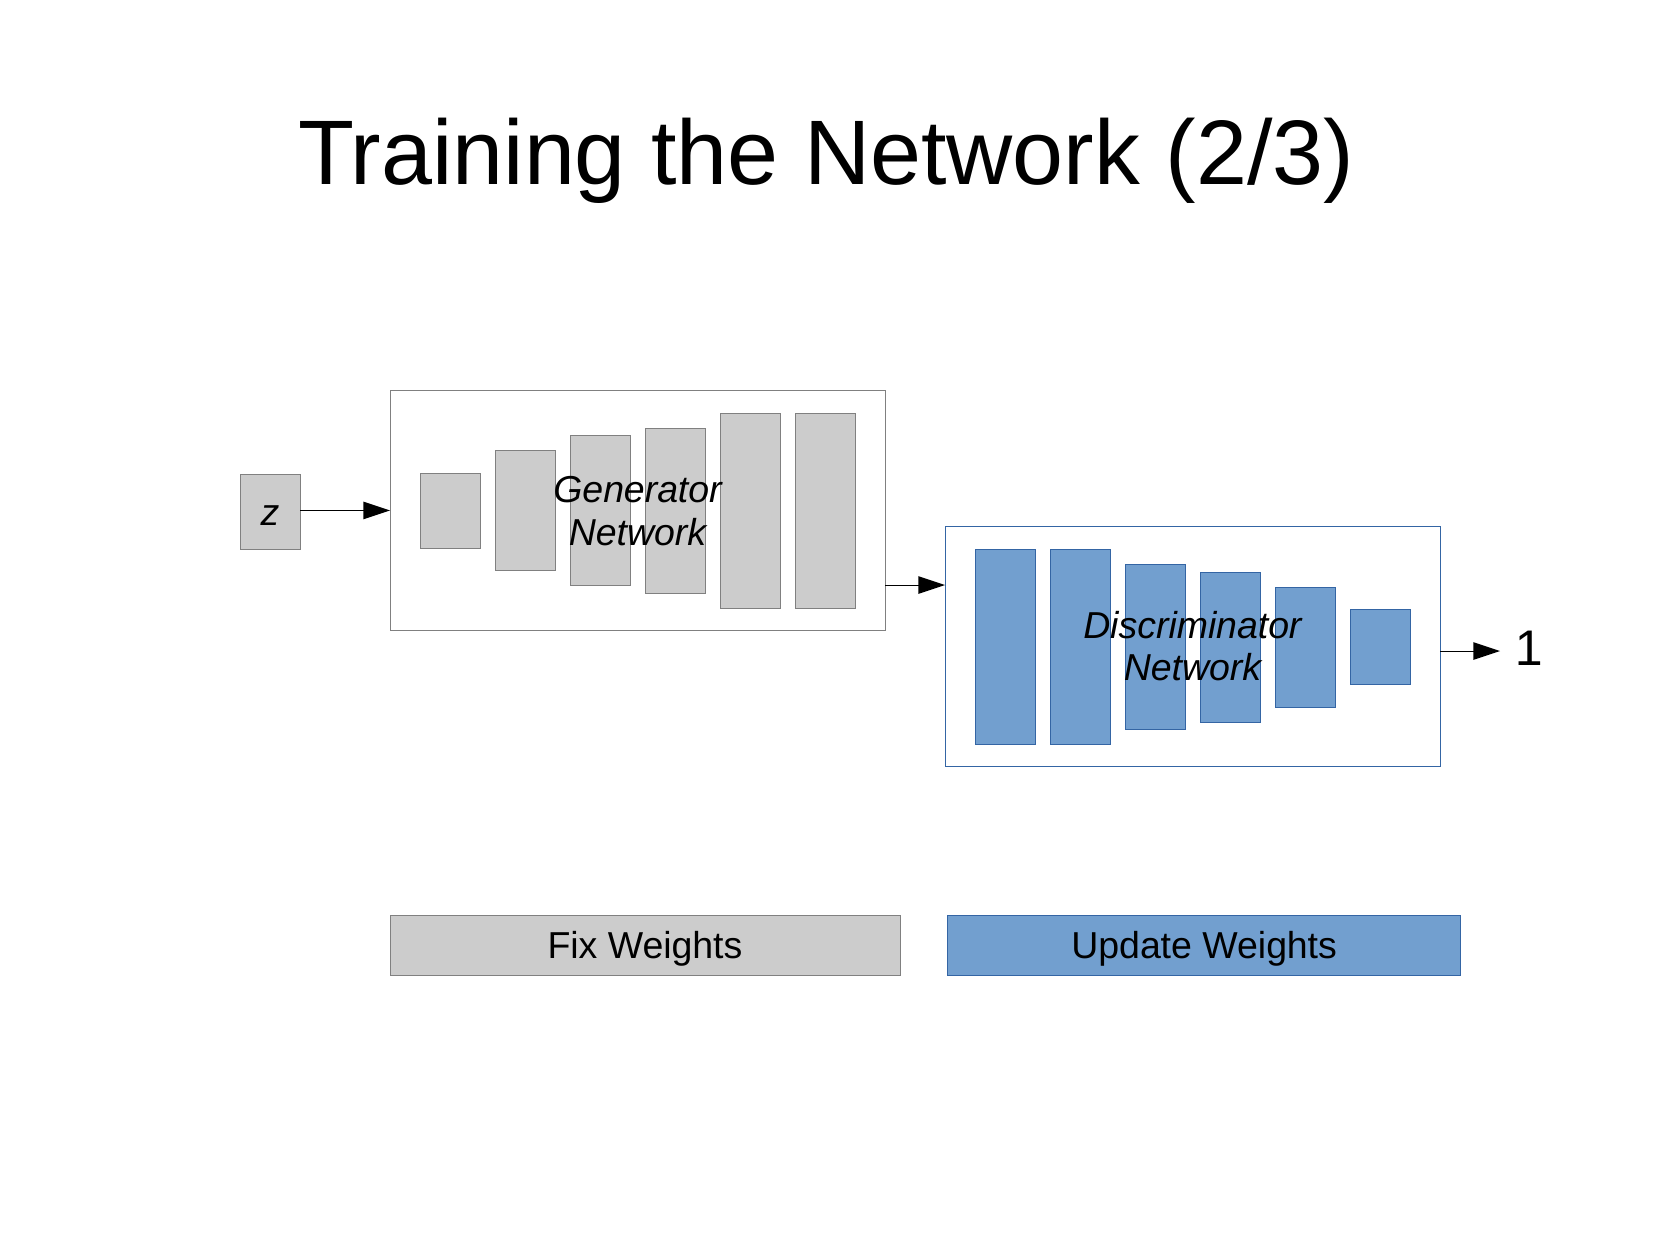

# Training the Network (2/3)
Generator
Network
z
Discriminator
Network
1
Fix Weights
Update Weights